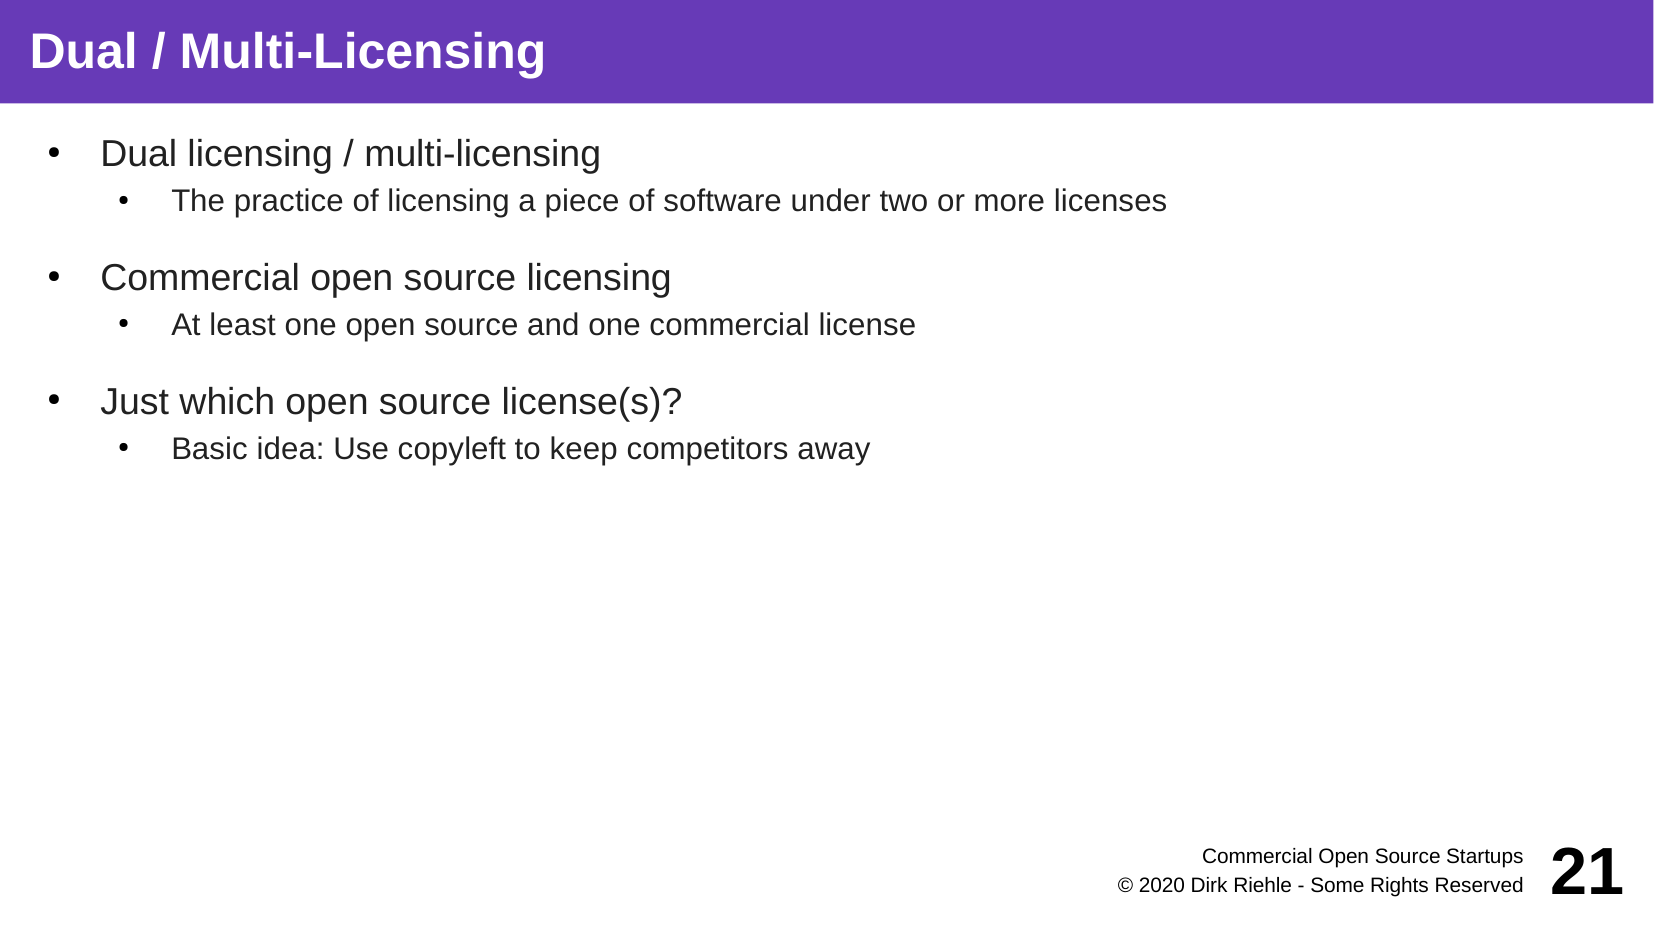

# Dual / Multi-Licensing
Dual licensing / multi-licensing
The practice of licensing a piece of software under two or more licenses
Commercial open source licensing
At least one open source and one commercial license
Just which open source license(s)?
Basic idea: Use copyleft to keep competitors away
Commercial Open Source Startups
21
© 2020 Dirk Riehle - Some Rights Reserved